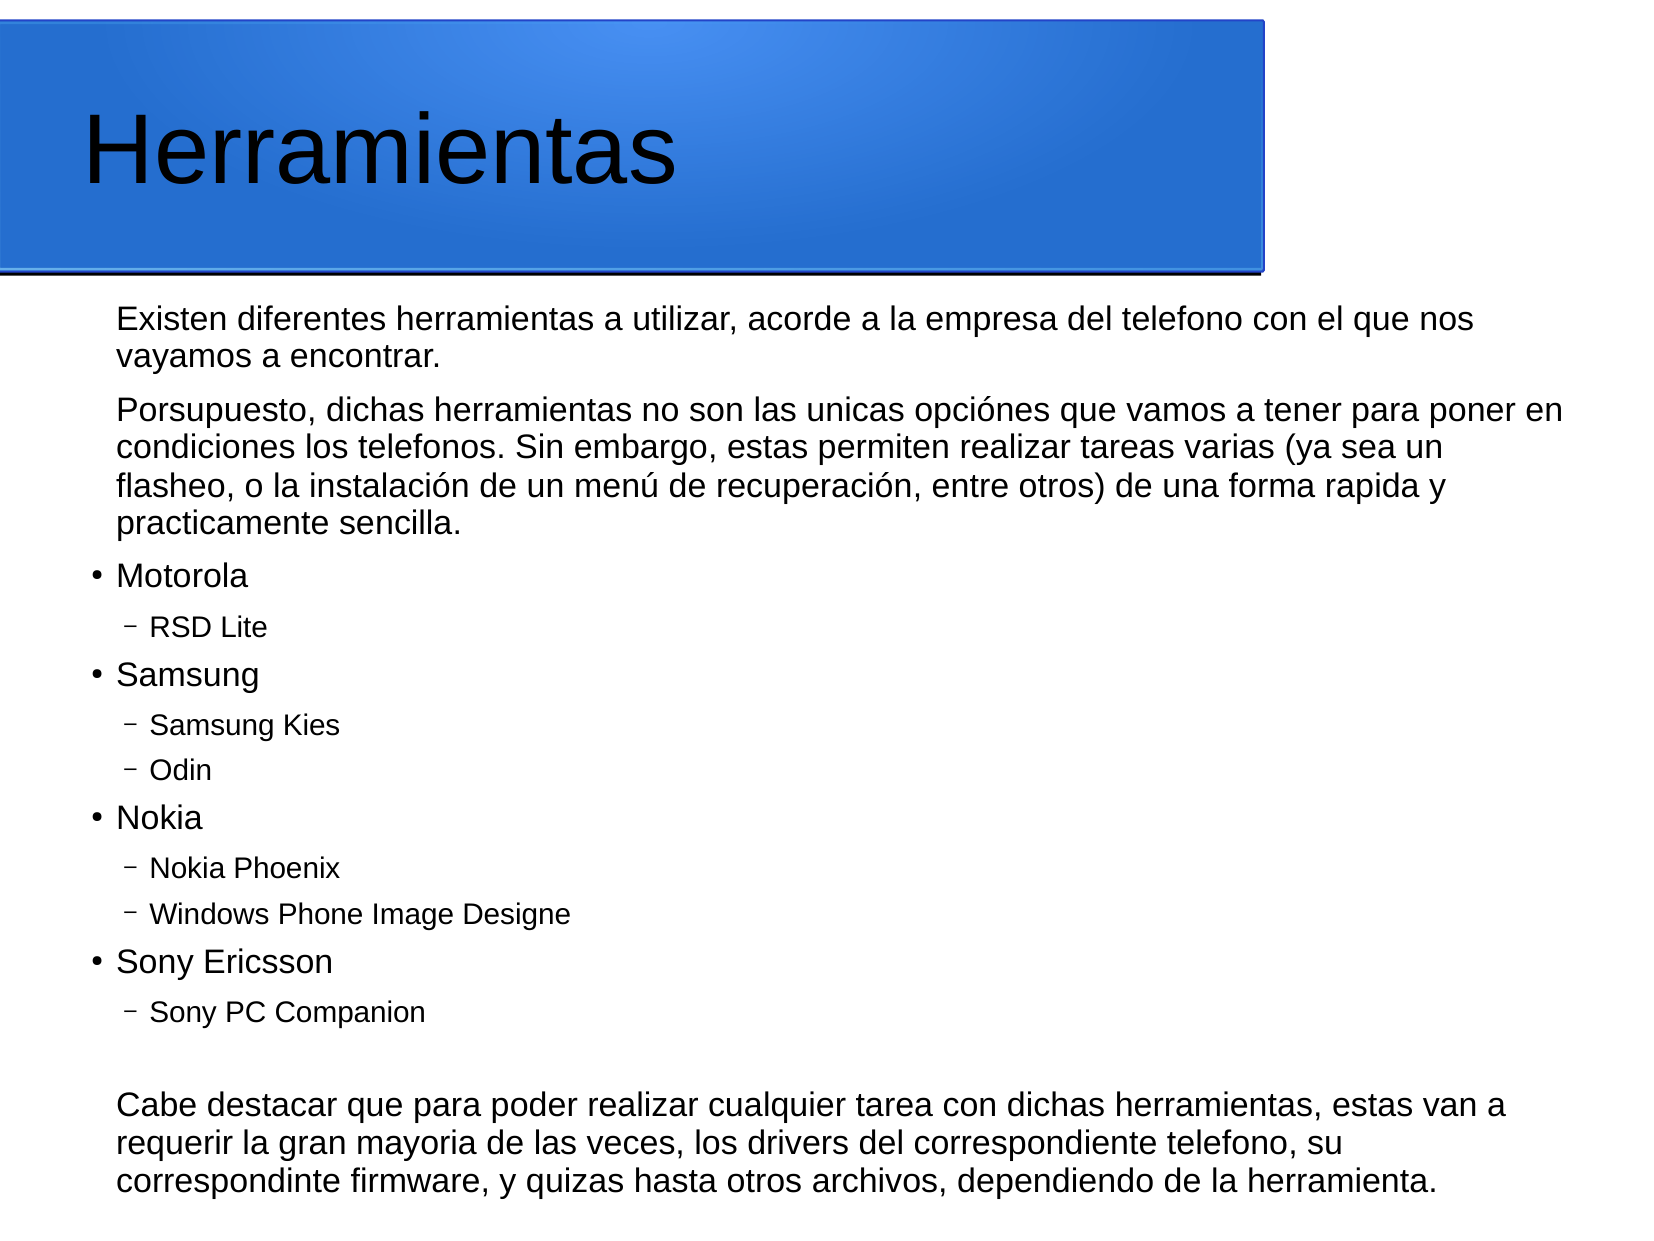

# Herramientas
Existen diferentes herramientas a utilizar, acorde a la empresa del telefono con el que nos vayamos a encontrar.
Porsupuesto, dichas herramientas no son las unicas opciónes que vamos a tener para poner en condiciones los telefonos. Sin embargo, estas permiten realizar tareas varias (ya sea un flasheo, o la instalación de un menú de recuperación, entre otros) de una forma rapida y practicamente sencilla.
Motorola
RSD Lite
Samsung
Samsung Kies
Odin
Nokia
Nokia Phoenix
Windows Phone Image Designe
Sony Ericsson
Sony PC Companion
Cabe destacar que para poder realizar cualquier tarea con dichas herramientas, estas van a requerir la gran mayoria de las veces, los drivers del correspondiente telefono, su correspondinte firmware, y quizas hasta otros archivos, dependiendo de la herramienta.